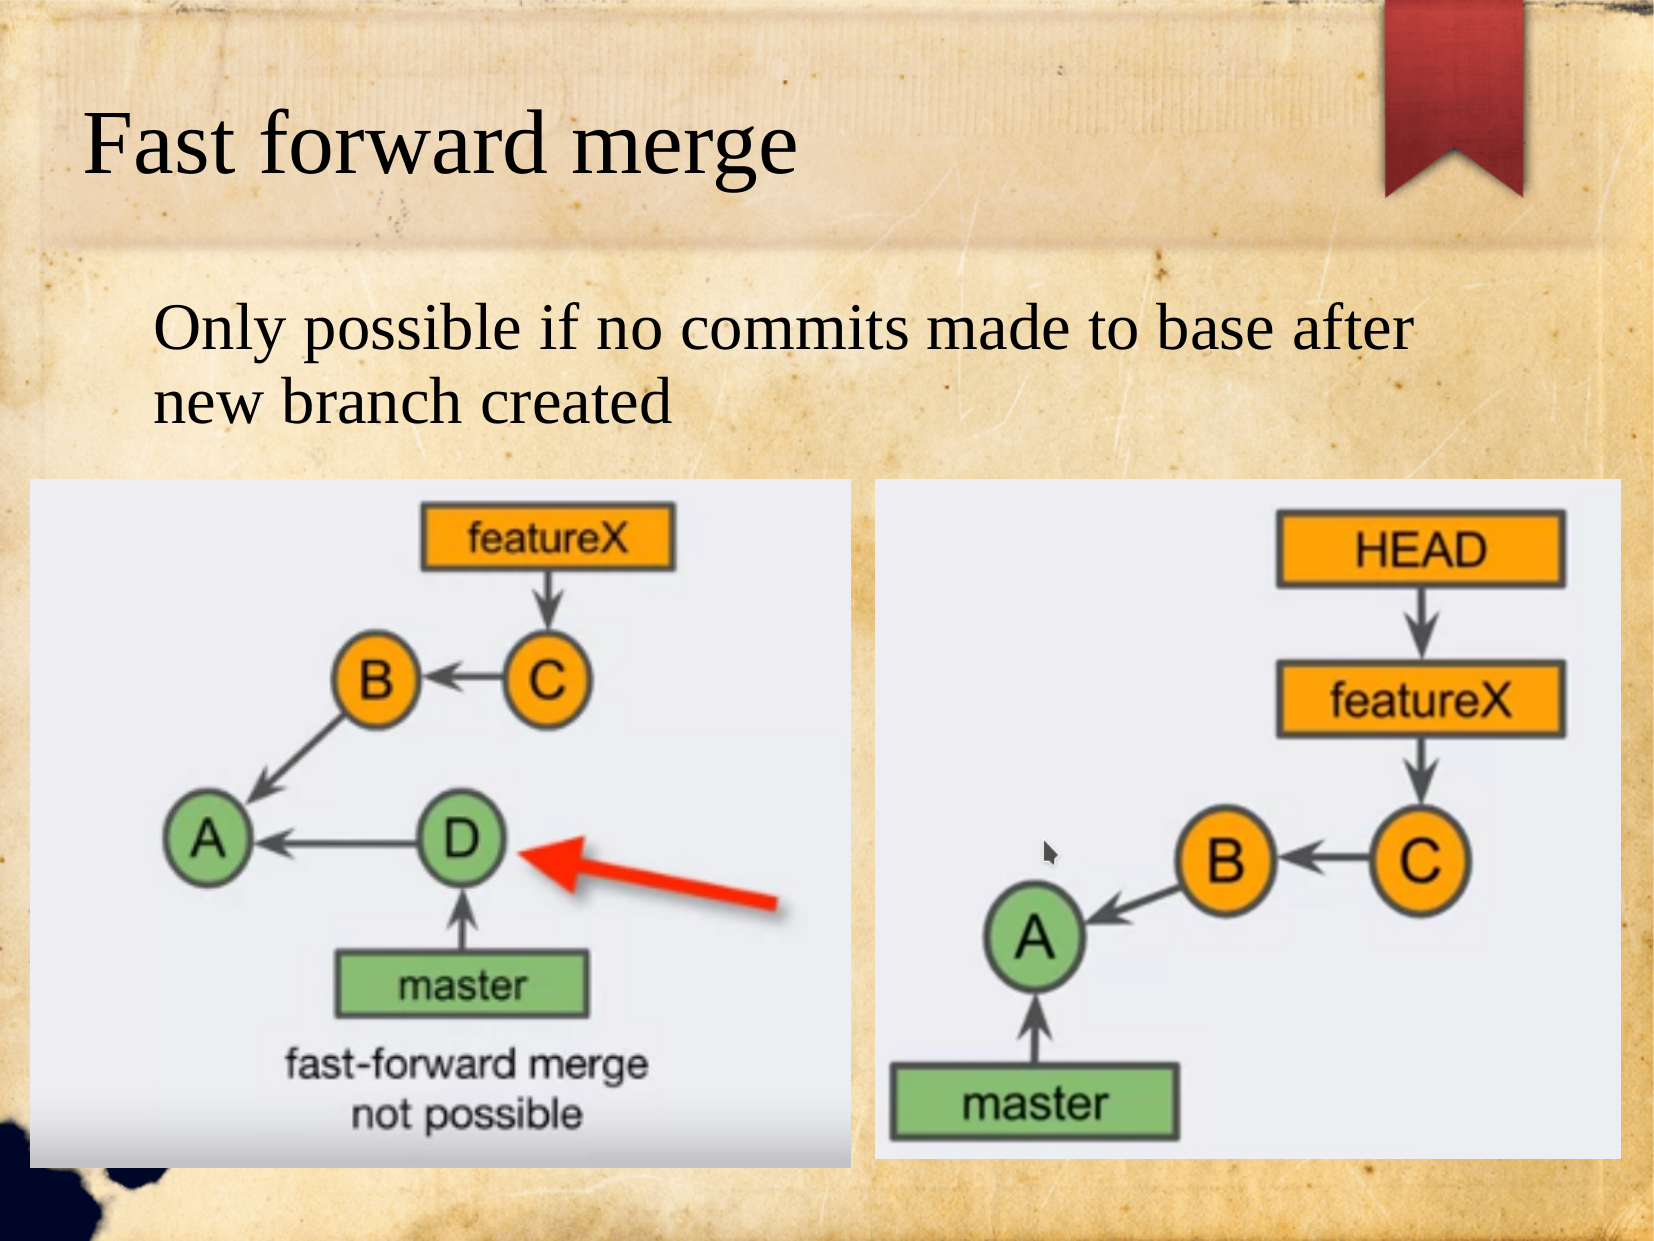

# Fast forward merge
Only possible if no commits made to base after new branch created